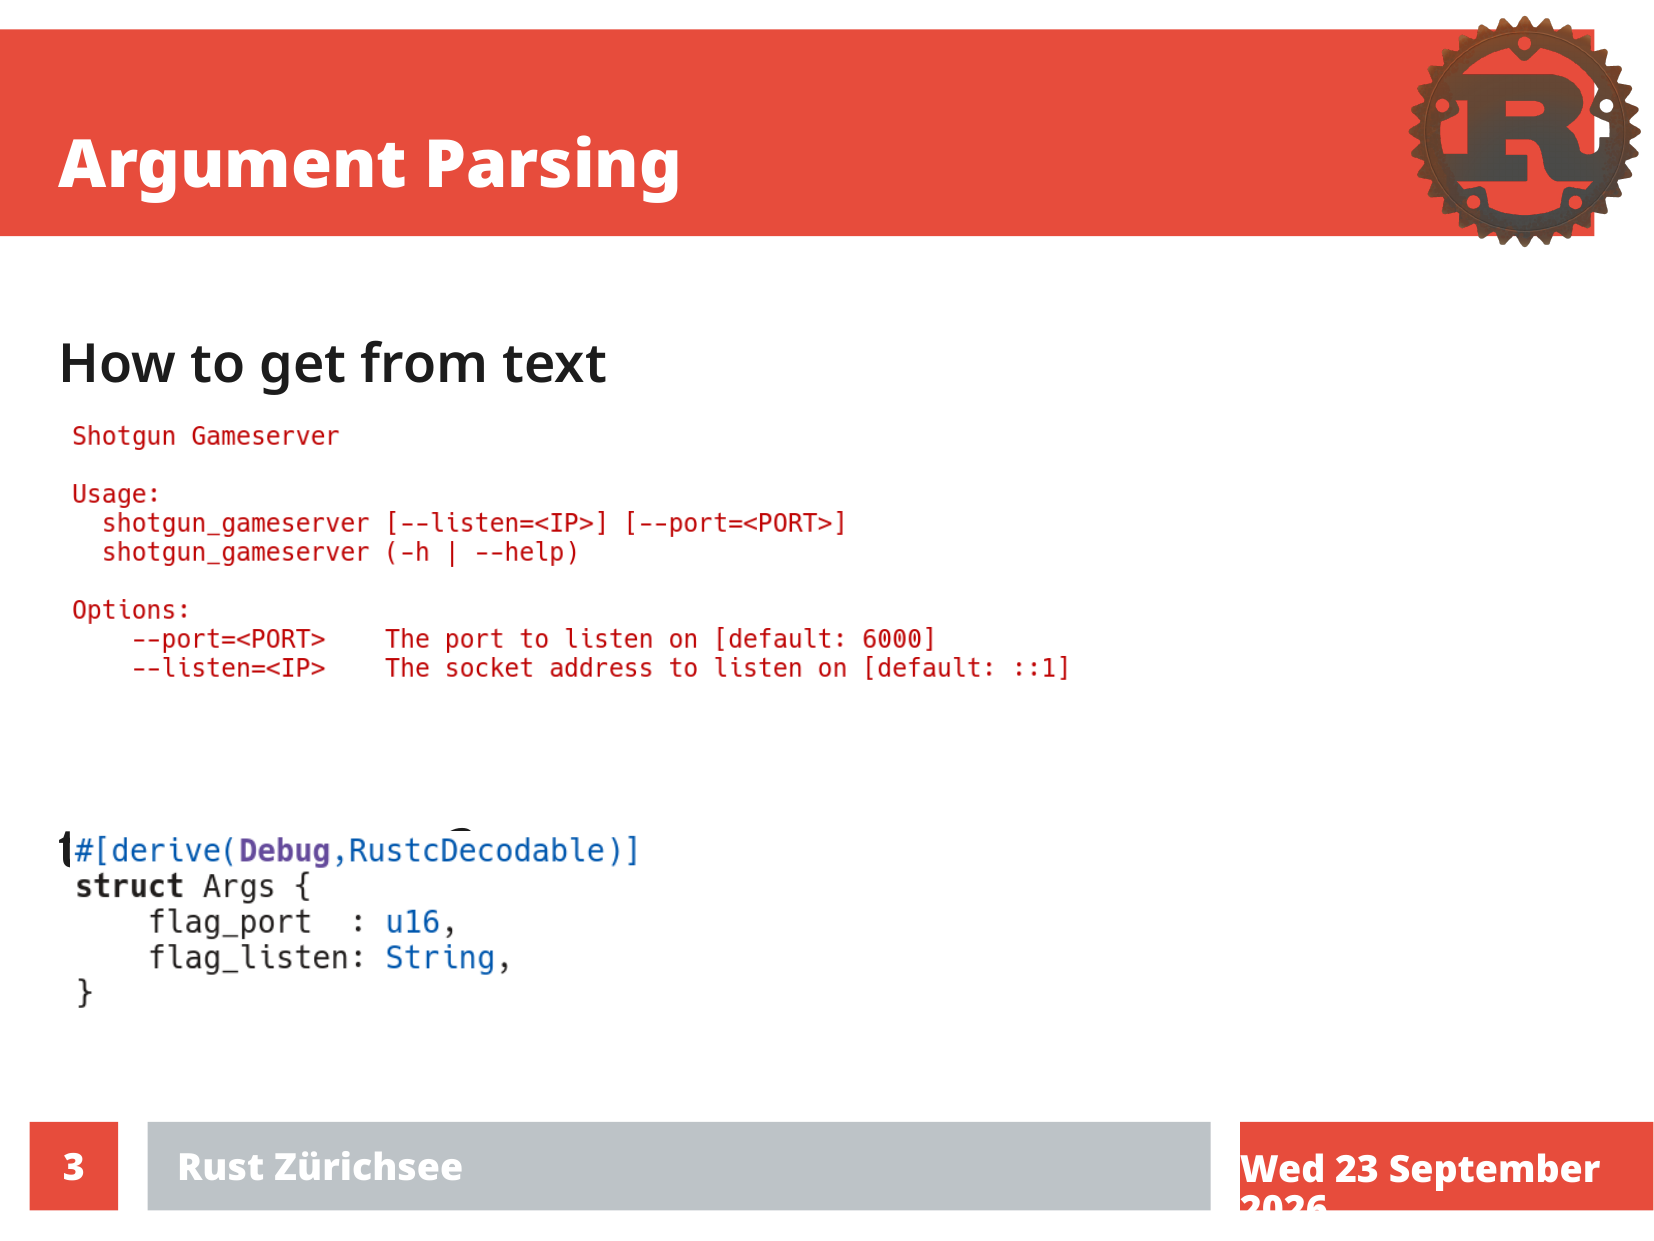

# Argument Parsing
How to get from text
to a rust struct?
3
Rust Zürichsee